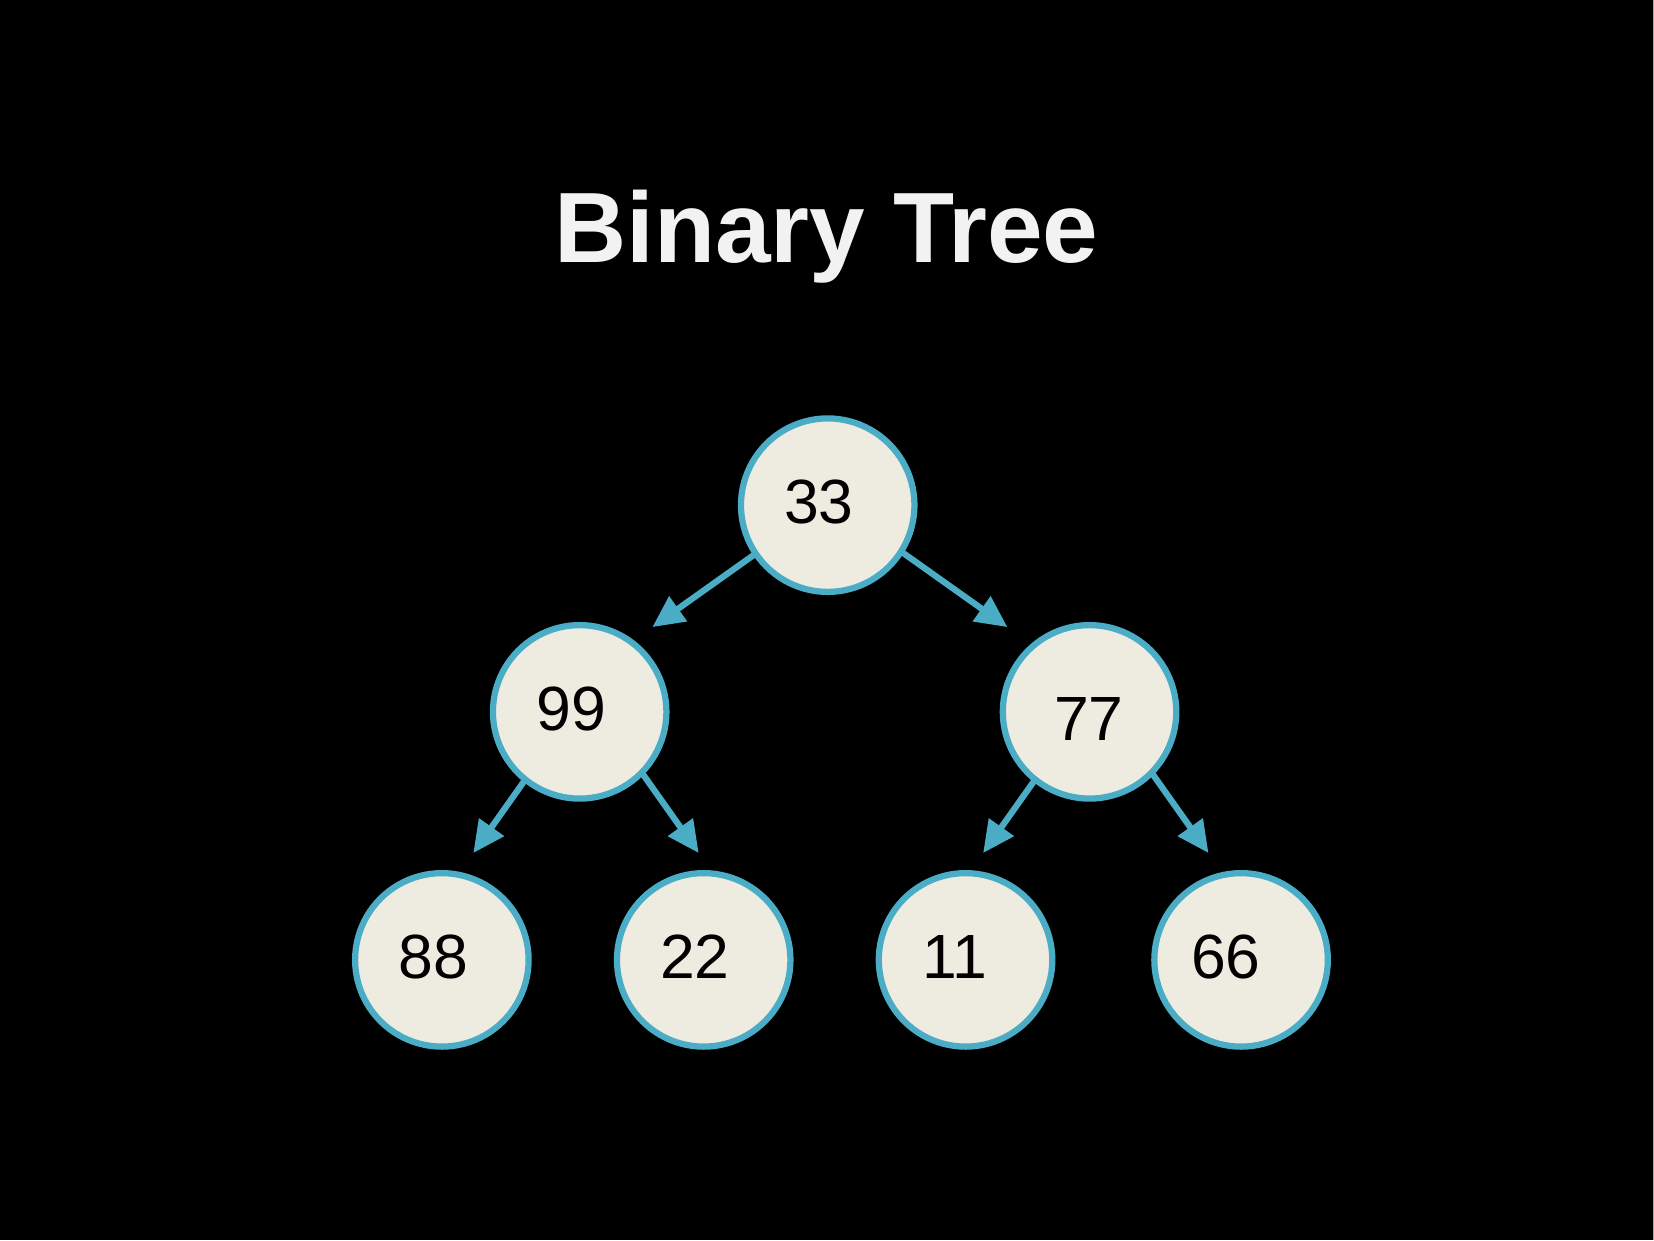

Binary Tree
33
99
77
88
22
11
66